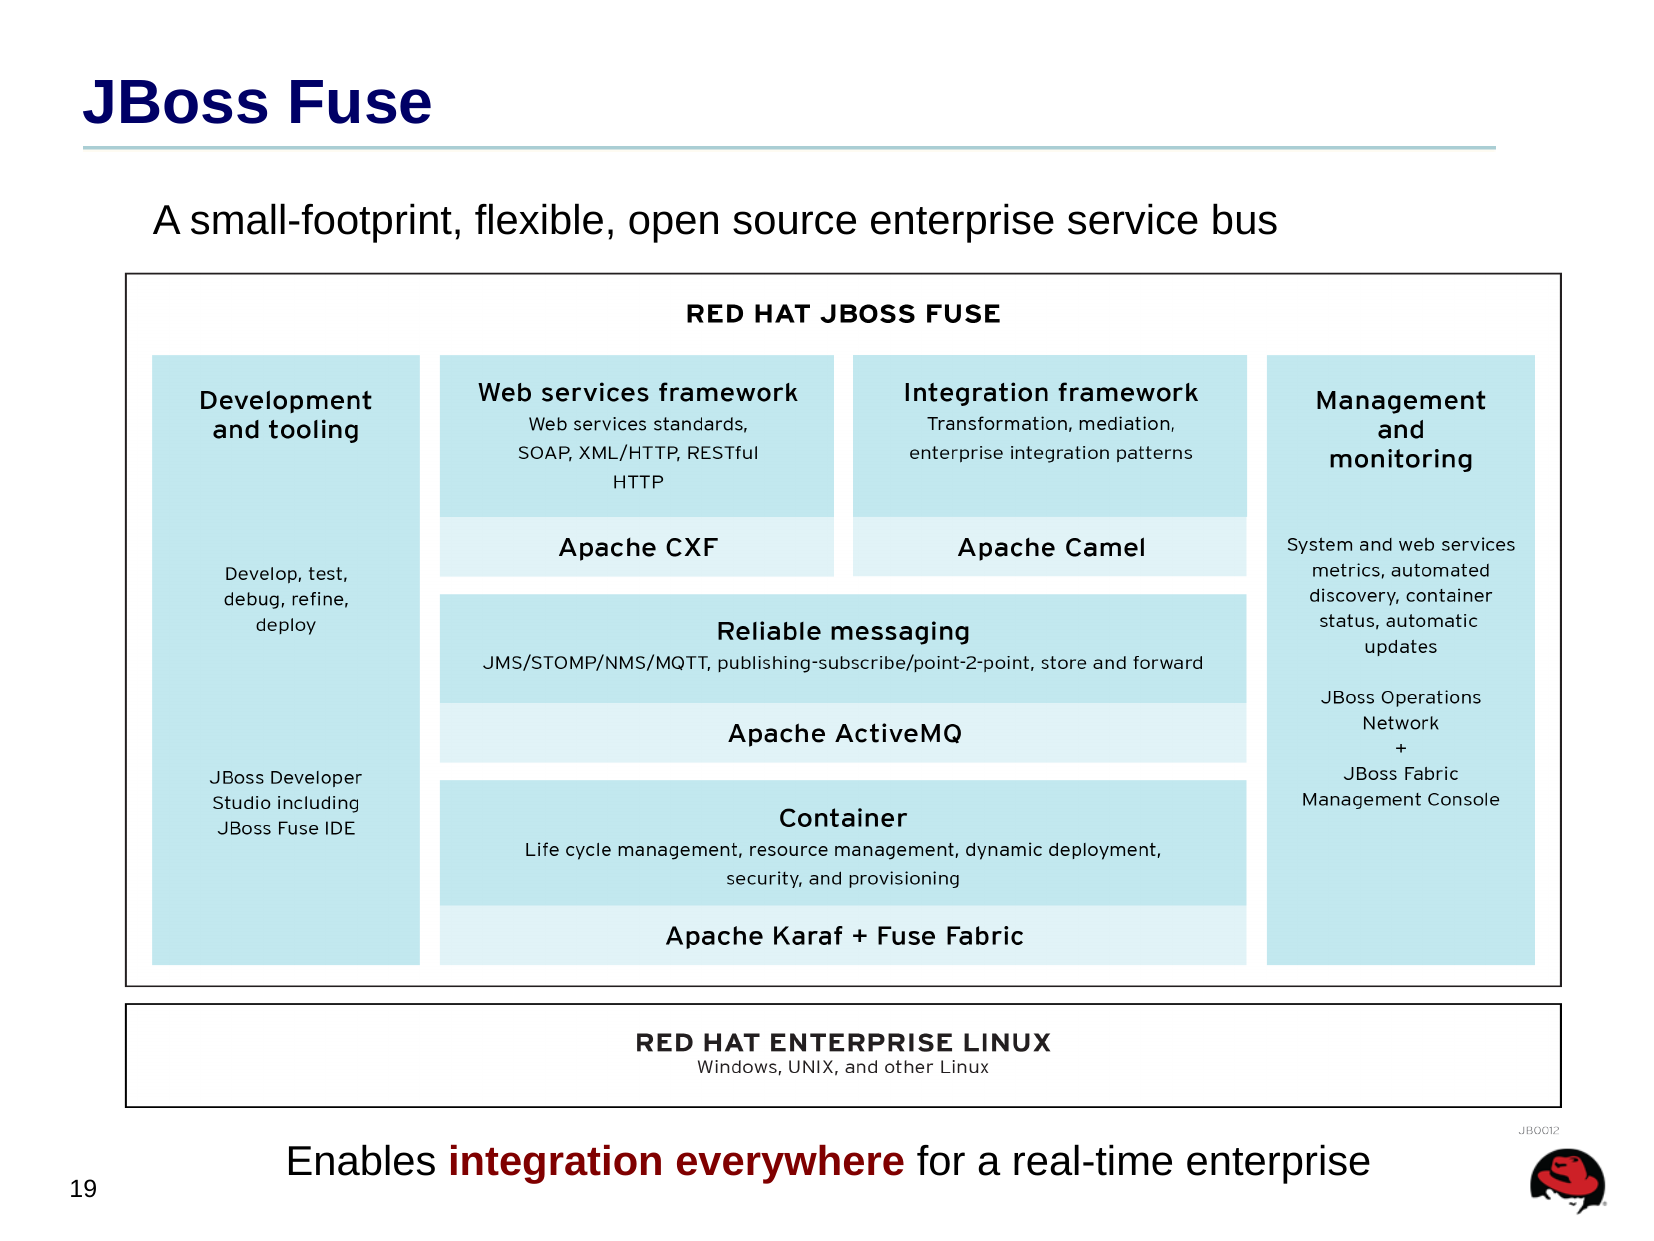

# JBoss Fuse
A small-footprint, flexible, open source enterprise service bus
Enables integration everywhere for a real-time enterprise